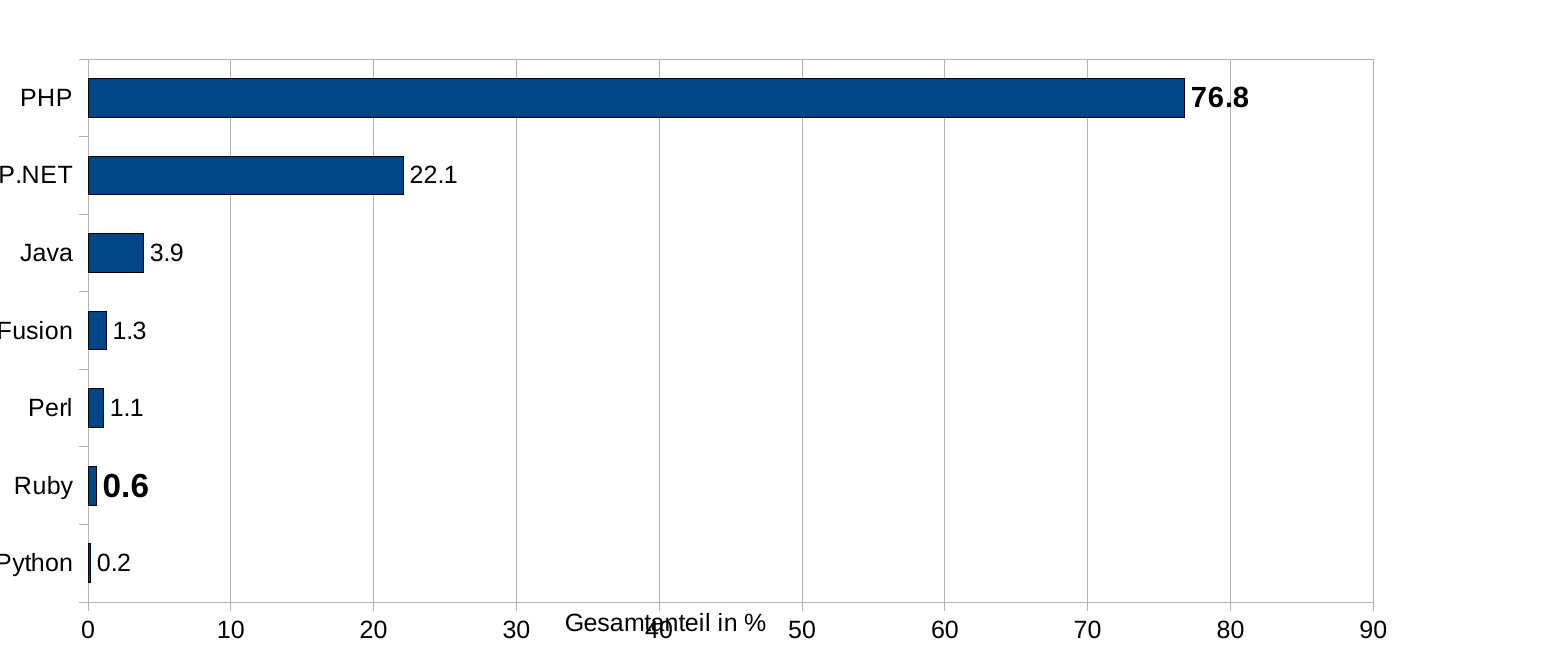

### Chart
| Category | Spalte 1 |
|---|---|
| Python | 0.2 |
| Ruby | 0.6 |
| Perl | 1.1 |
| ColdFusion | 1.3 |
| Java | 3.9 |
| ASP.NET | 22.1 |
| PHP | 76.8 |